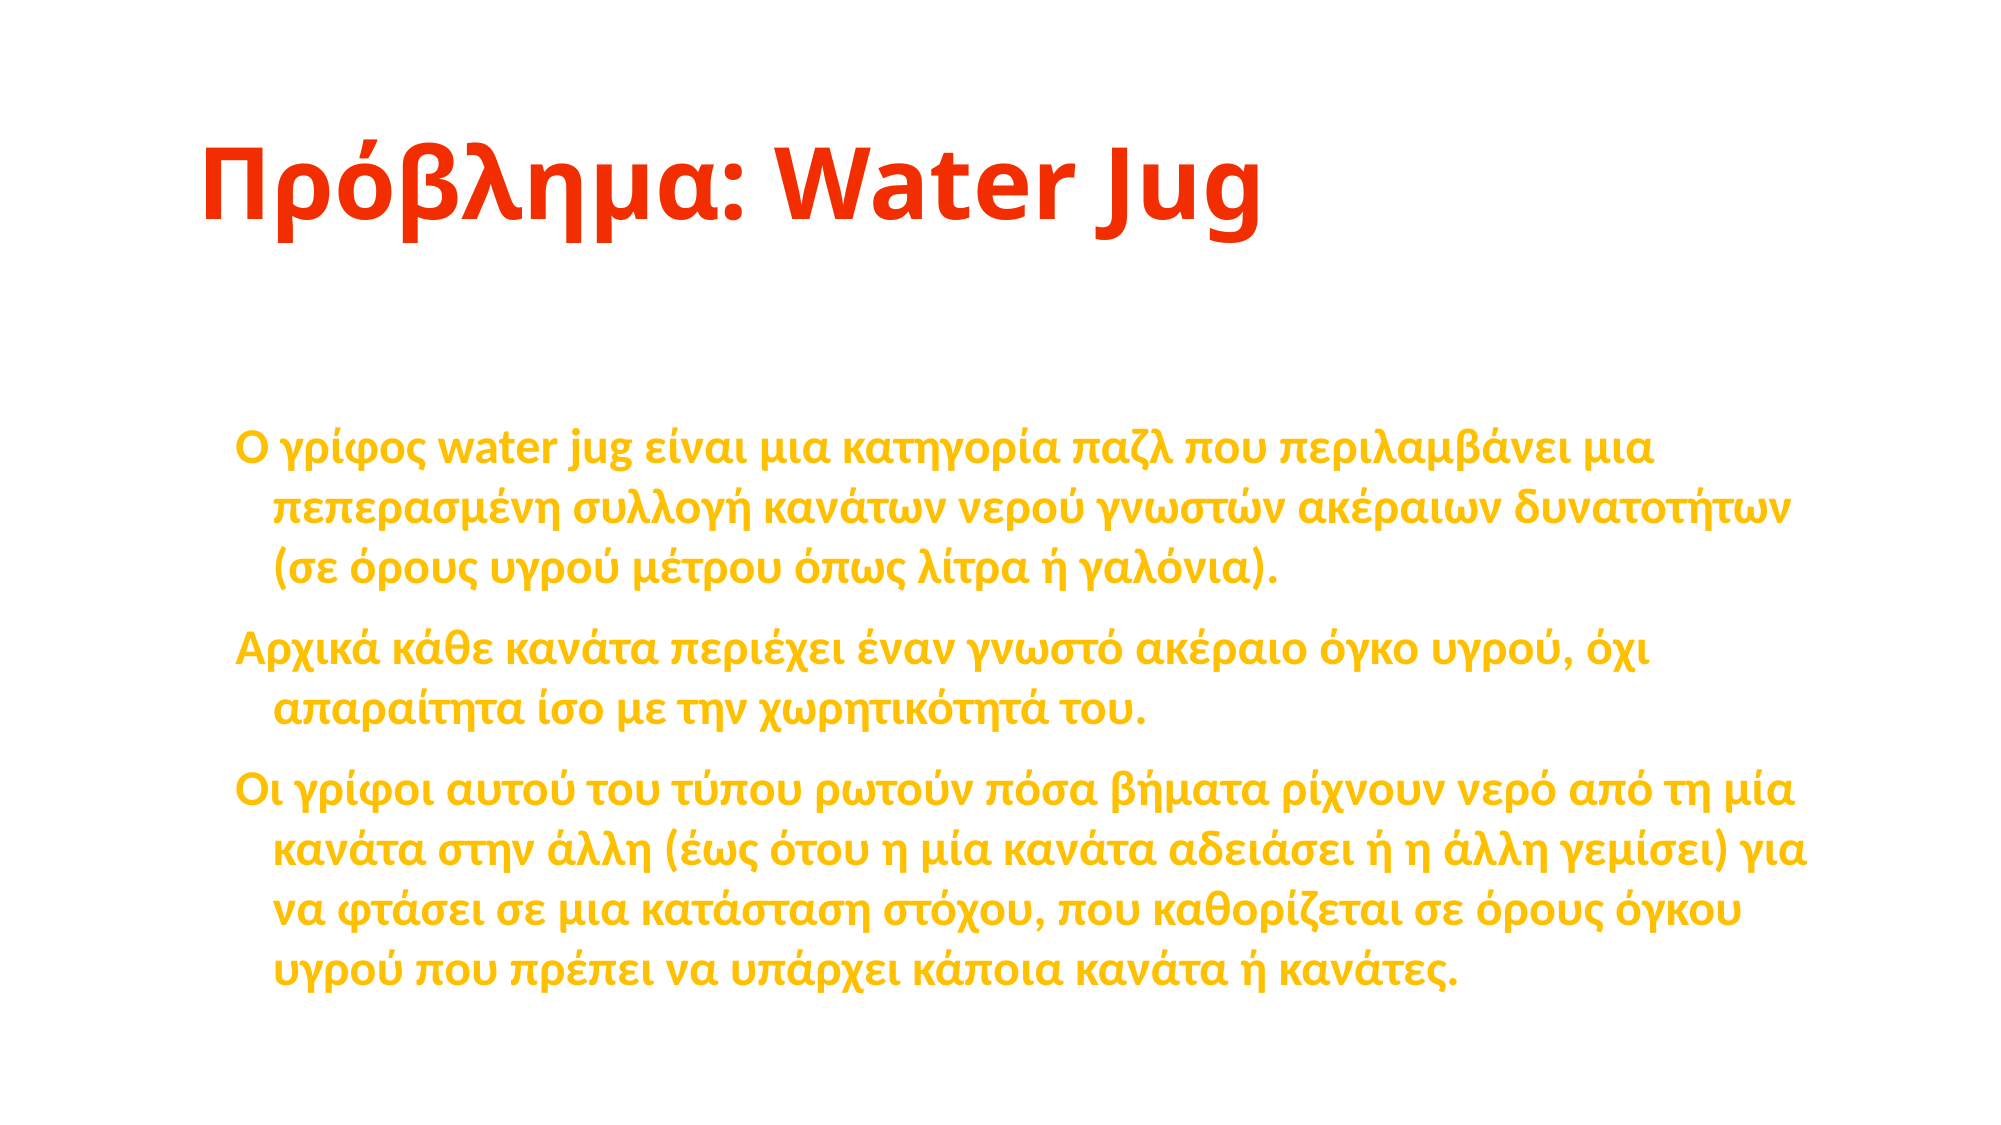

# Πρόβλημα: Water Jug
Ο γρίφος water jug είναι μια κατηγορία παζλ που περιλαμβάνει μια πεπερασμένη συλλογή κανάτων νερού γνωστών ακέραιων δυνατοτήτων (σε όρους υγρού μέτρου όπως λίτρα ή γαλόνια).
Αρχικά κάθε κανάτα περιέχει έναν γνωστό ακέραιο όγκο υγρού, όχι απαραίτητα ίσο με την χωρητικότητά του.
Οι γρίφοι αυτού του τύπου ρωτούν πόσα βήματα ρίχνουν νερό από τη μία κανάτα στην άλλη (έως ότου η μία κανάτα αδειάσει ή η άλλη γεμίσει) για να φτάσει σε μια κατάσταση στόχου, που καθορίζεται σε όρους όγκου υγρού που πρέπει να υπάρχει κάποια κανάτα ή κανάτες.